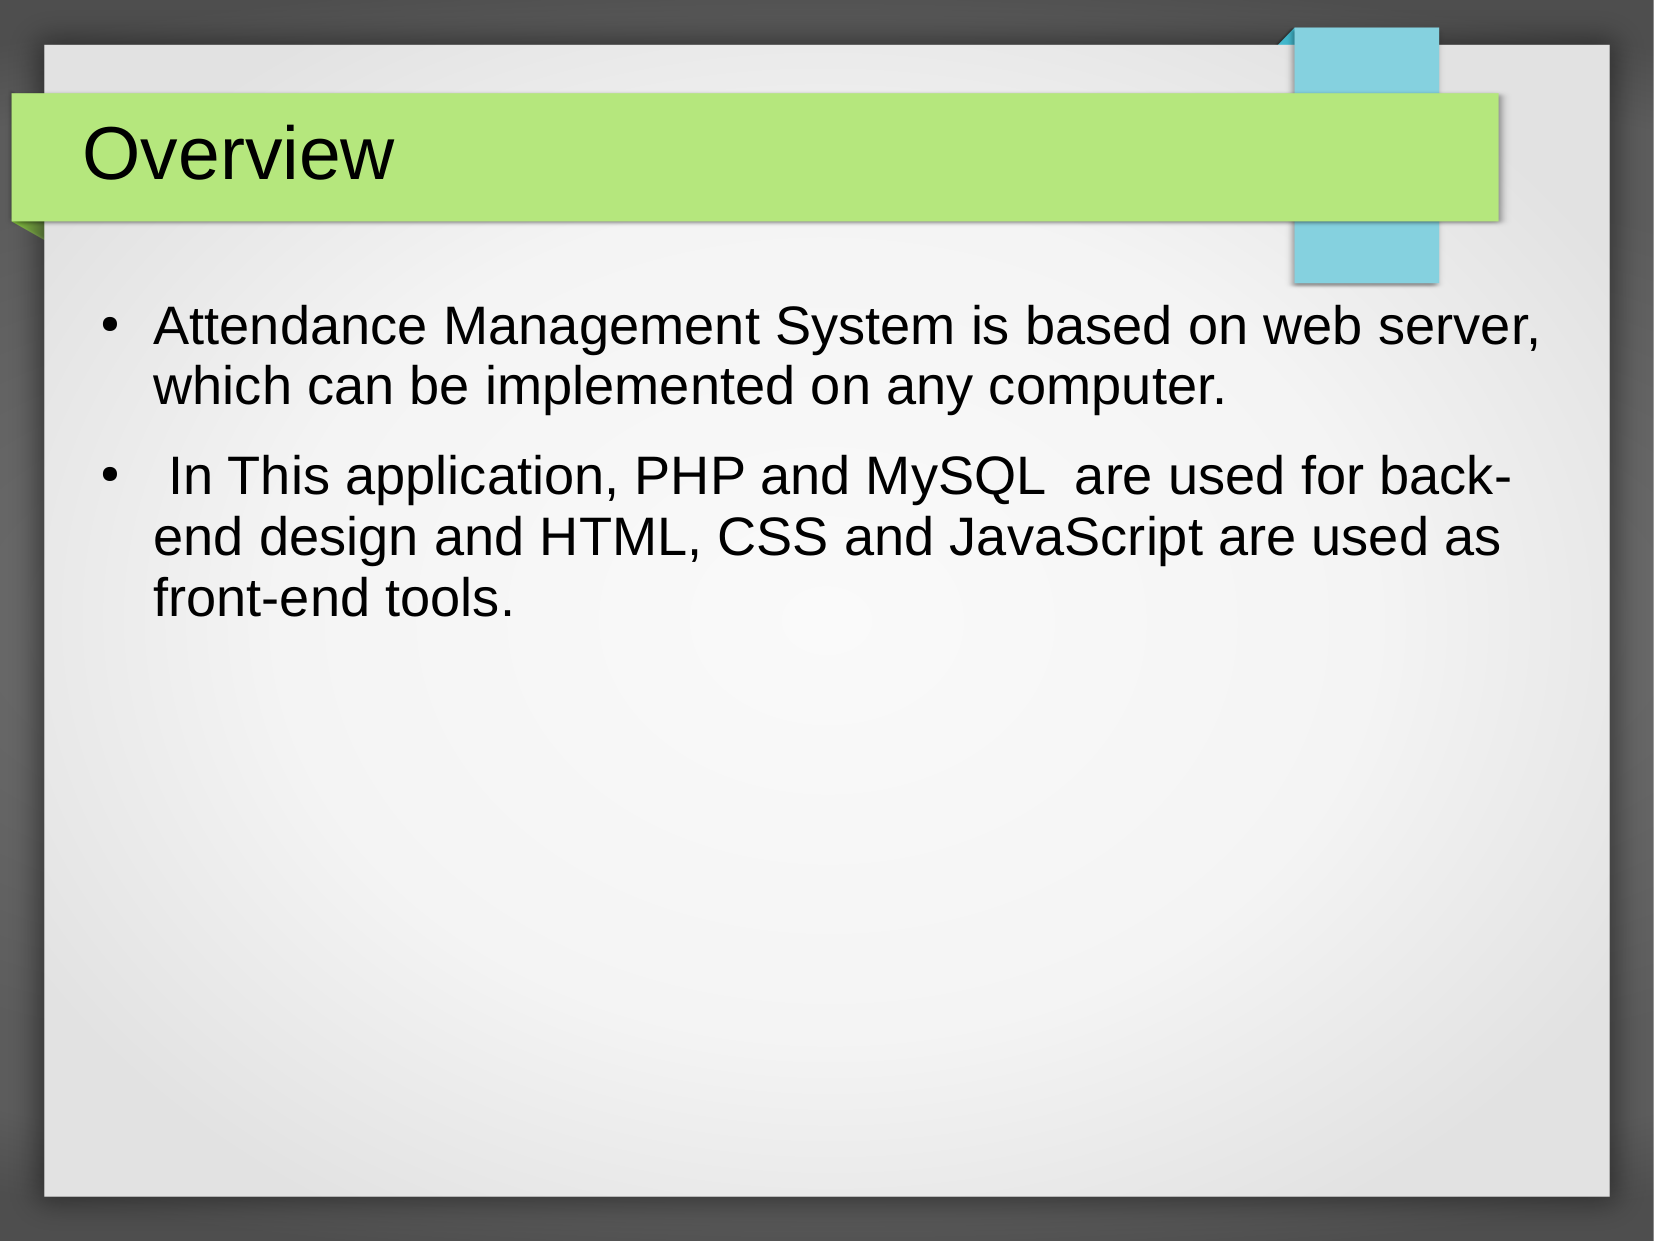

# Overview
Attendance Management System is based on web server, which can be implemented on any computer.
 In This application, PHP and MySQL are used for back-end design and HTML, CSS and JavaScript are used as front-end tools.